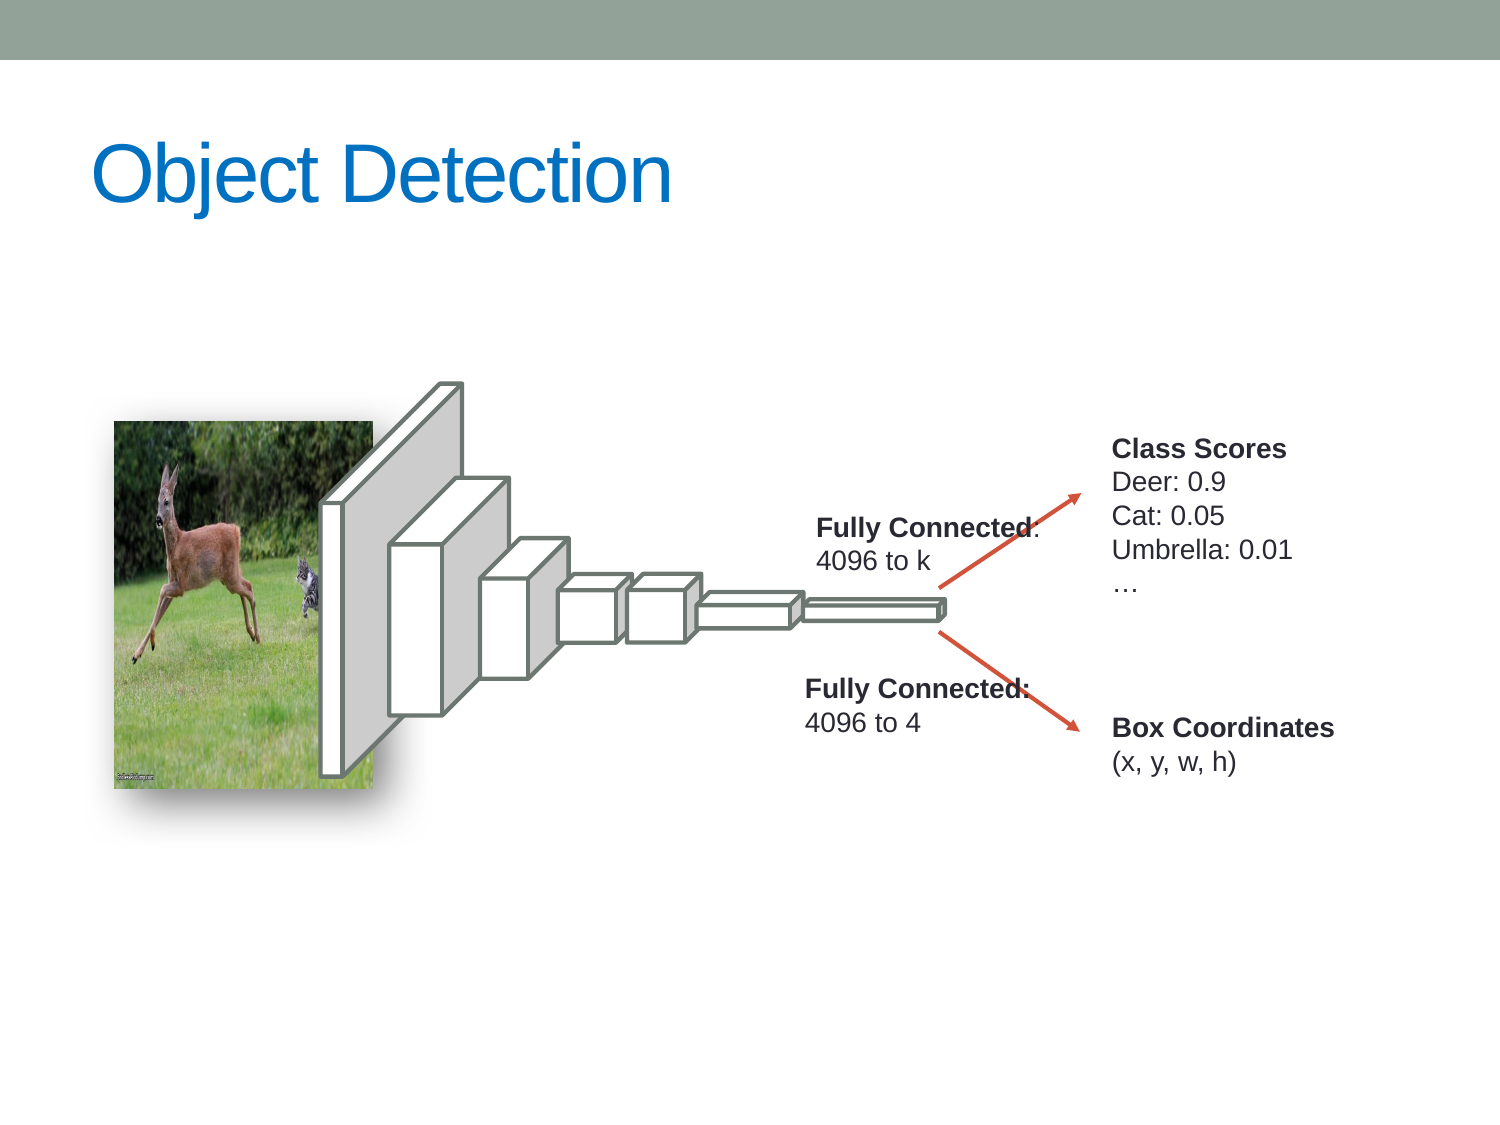

# Object Detection
Class Scores
Deer: 0.9
Cat: 0.05
Umbrella: 0.01
…
Fully Connected:
4096 to k
Fully Connected:
4096 to 4
Box Coordinates
(x, y, w, h)